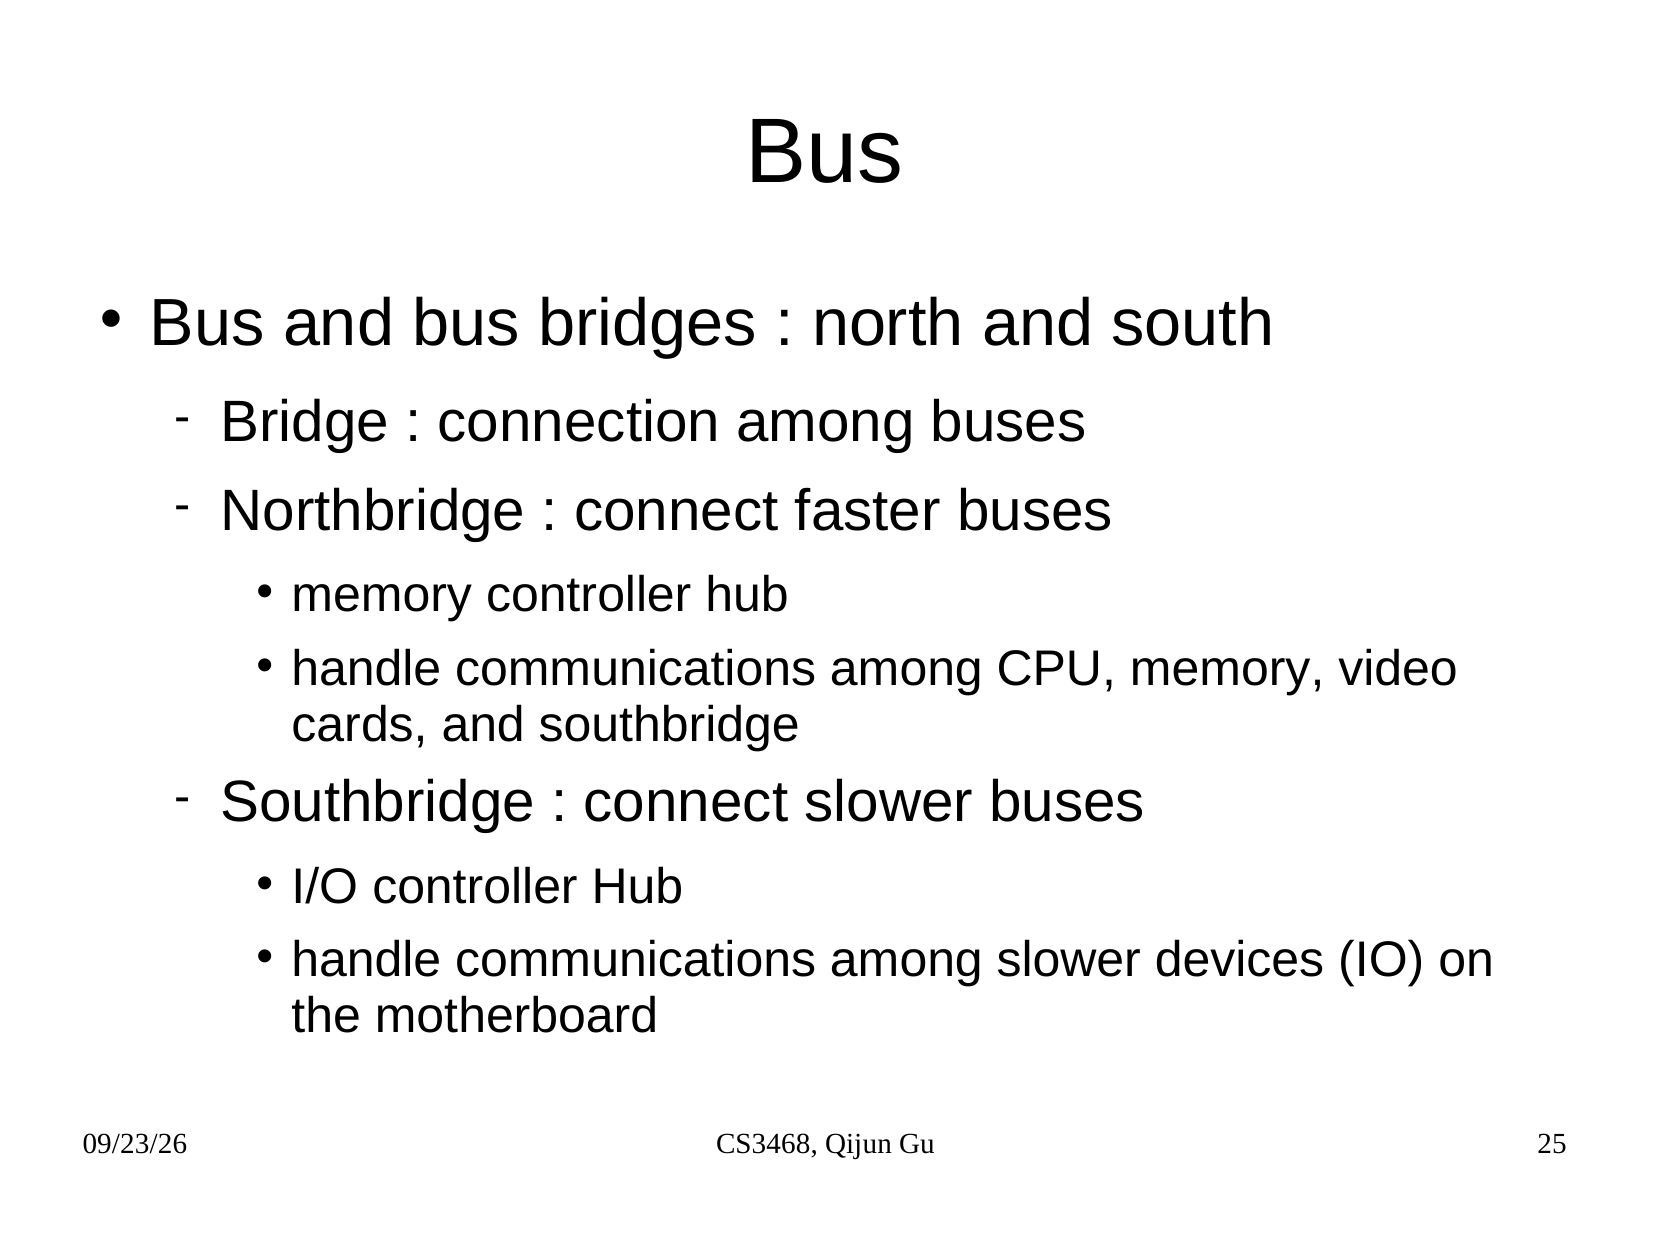

# Bus
Bus and bus bridges : north and south
Bridge : connection among buses
Northbridge : connect faster buses
memory controller hub
handle communications among CPU, memory, video cards, and southbridge
Southbridge : connect slower buses
I/O controller Hub
handle communications among slower devices (IO) on the motherboard
CS3468, Qijun Gu
25